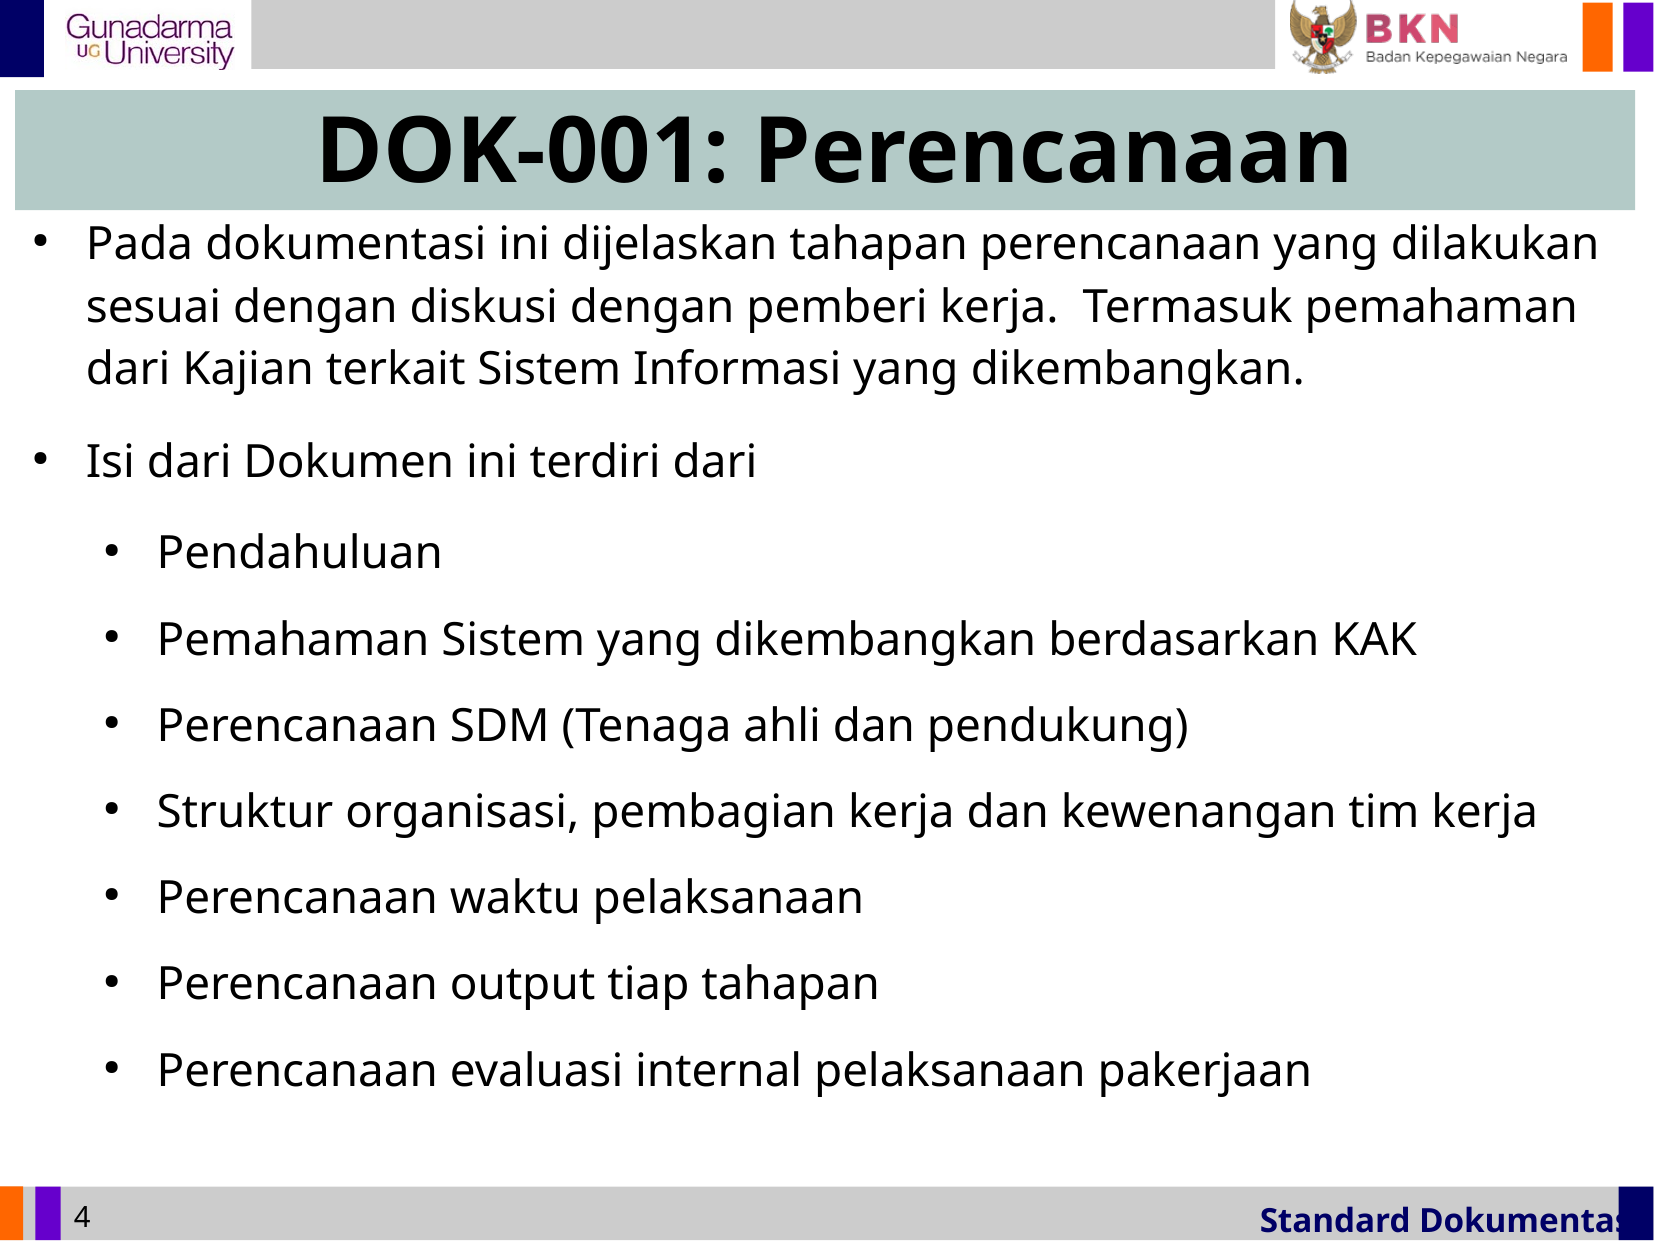

# DOK-001: Perencanaan
Pada dokumentasi ini dijelaskan tahapan perencanaan yang dilakukan sesuai dengan diskusi dengan pemberi kerja. Termasuk pemahaman dari Kajian terkait Sistem Informasi yang dikembangkan.
Isi dari Dokumen ini terdiri dari
Pendahuluan
Pemahaman Sistem yang dikembangkan berdasarkan KAK
Perencanaan SDM (Tenaga ahli dan pendukung)
Struktur organisasi, pembagian kerja dan kewenangan tim kerja
Perencanaan waktu pelaksanaan
Perencanaan output tiap tahapan
Perencanaan evaluasi internal pelaksanaan pakerjaan